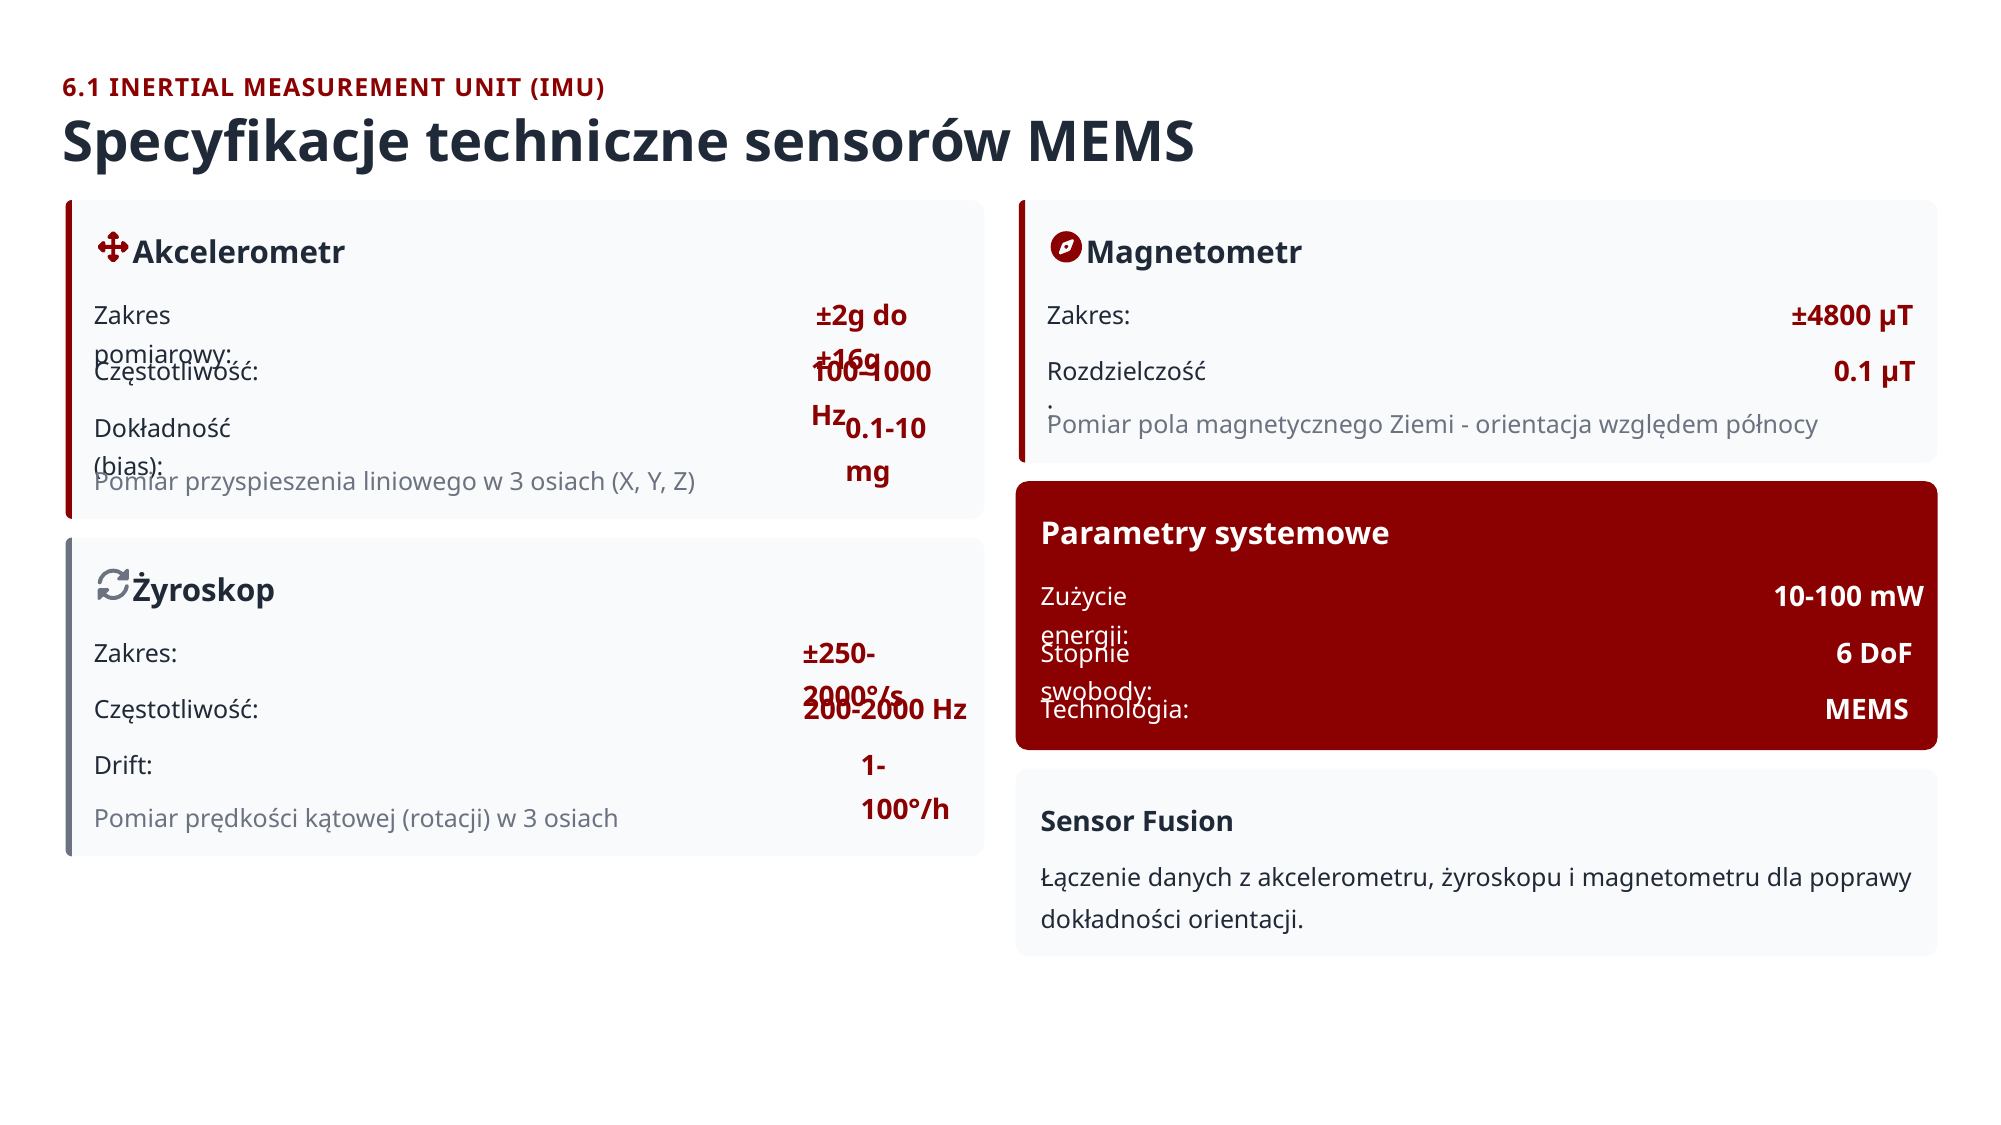

6.1 INERTIAL MEASUREMENT UNIT (IMU)
Specyfikacje techniczne sensorów MEMS
Akcelerometr
Magnetometr
±2g do ±16g
±4800 μT
Zakres pomiarowy:
Zakres:
100-1000 Hz
0.1 μT
Częstotliwość:
Rozdzielczość:
0.1-10 mg
Pomiar pola magnetycznego Ziemi - orientacja względem północy
Dokładność (bias):
Pomiar przyspieszenia liniowego w 3 osiach (X, Y, Z)
Parametry systemowe
Żyroskop
10-100 mW
Zużycie energii:
±250-2000°/s
6 DoF
Zakres:
Stopnie swobody:
200-2000 Hz
MEMS
Częstotliwość:
Technologia:
1-100°/h
Drift:
Pomiar prędkości kątowej (rotacji) w 3 osiach
Sensor Fusion
Łączenie danych z akcelerometru, żyroskopu i magnetometru dla poprawy dokładności orientacji.